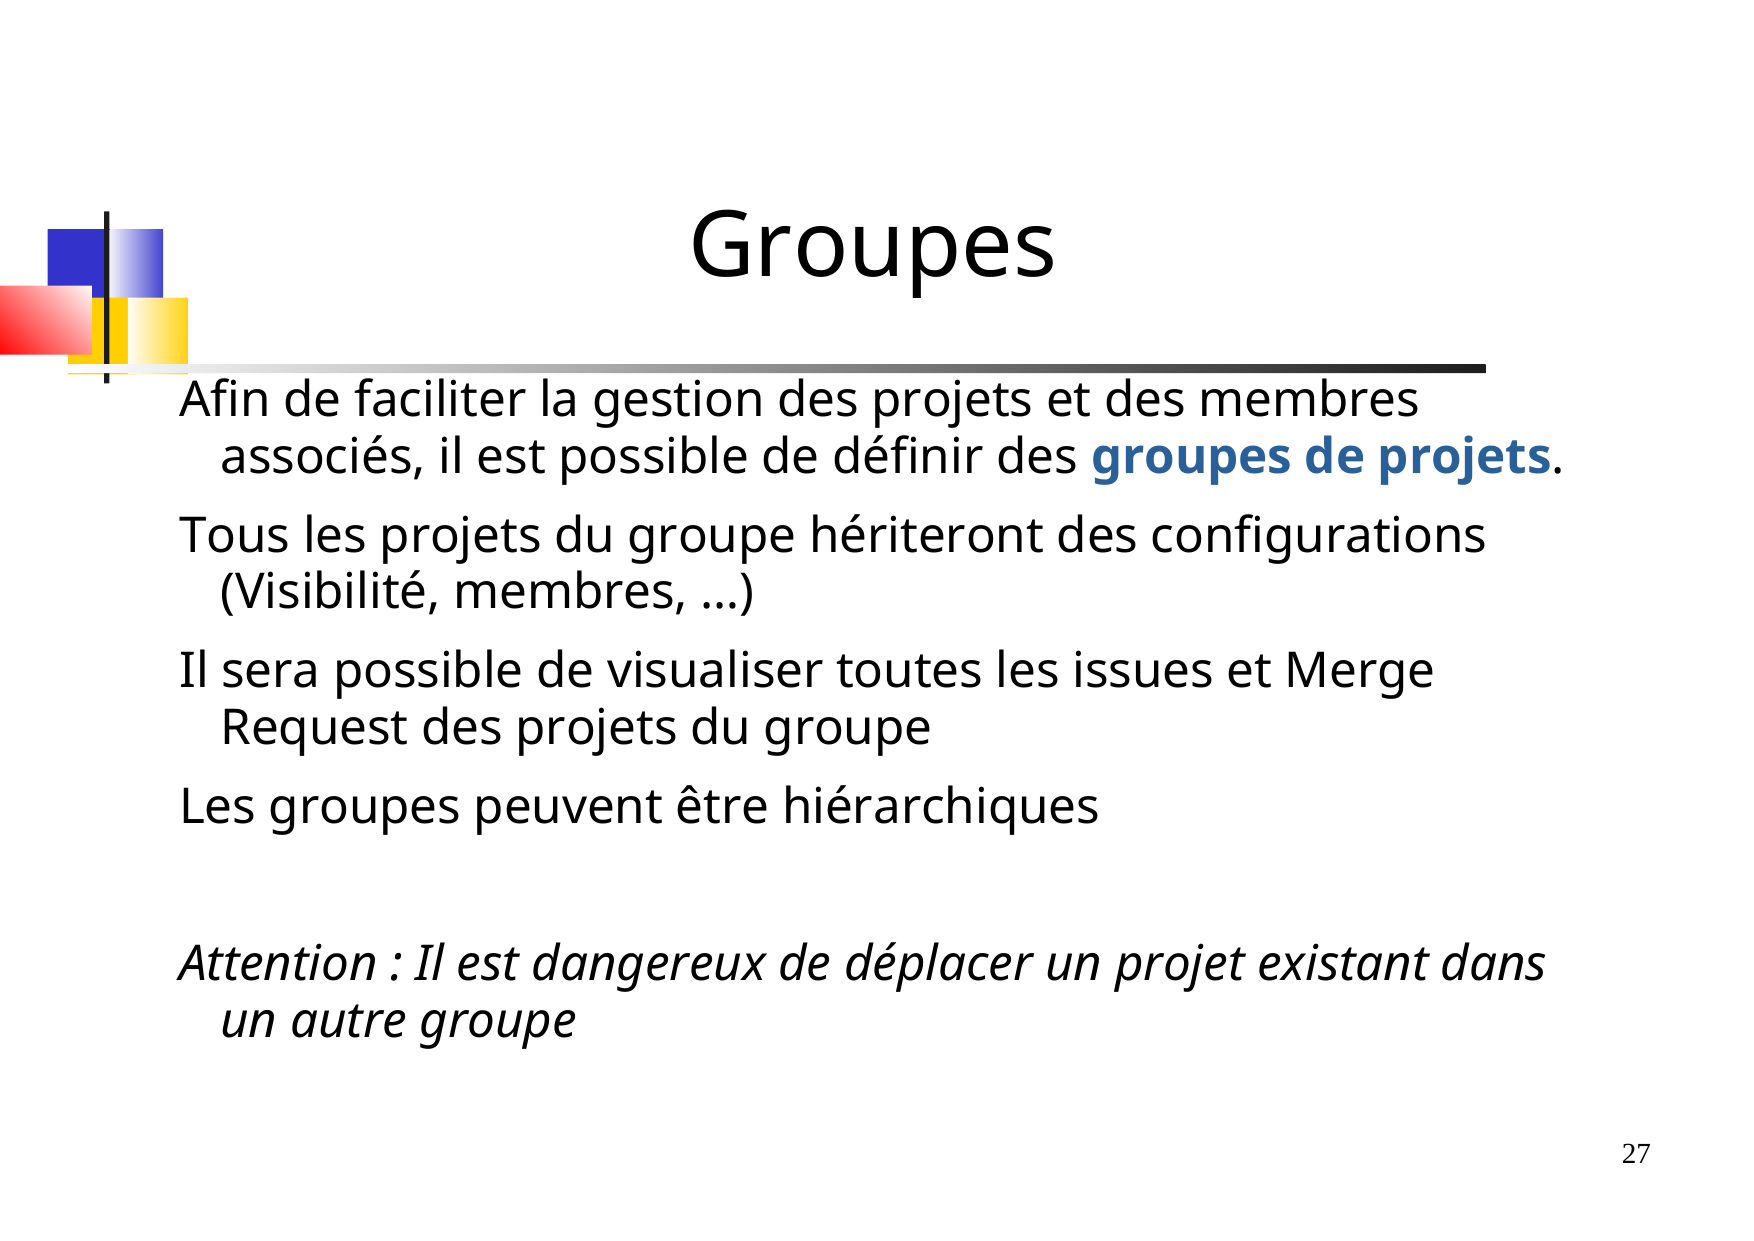

# Groupes
Afin de faciliter la gestion des projets et des membres associés, il est possible de définir des groupes de projets.
Tous les projets du groupe hériteront des configurations (Visibilité, membres, …)
Il sera possible de visualiser toutes les issues et Merge Request des projets du groupe
Les groupes peuvent être hiérarchiques
Attention : Il est dangereux de déplacer un projet existant dans un autre groupe